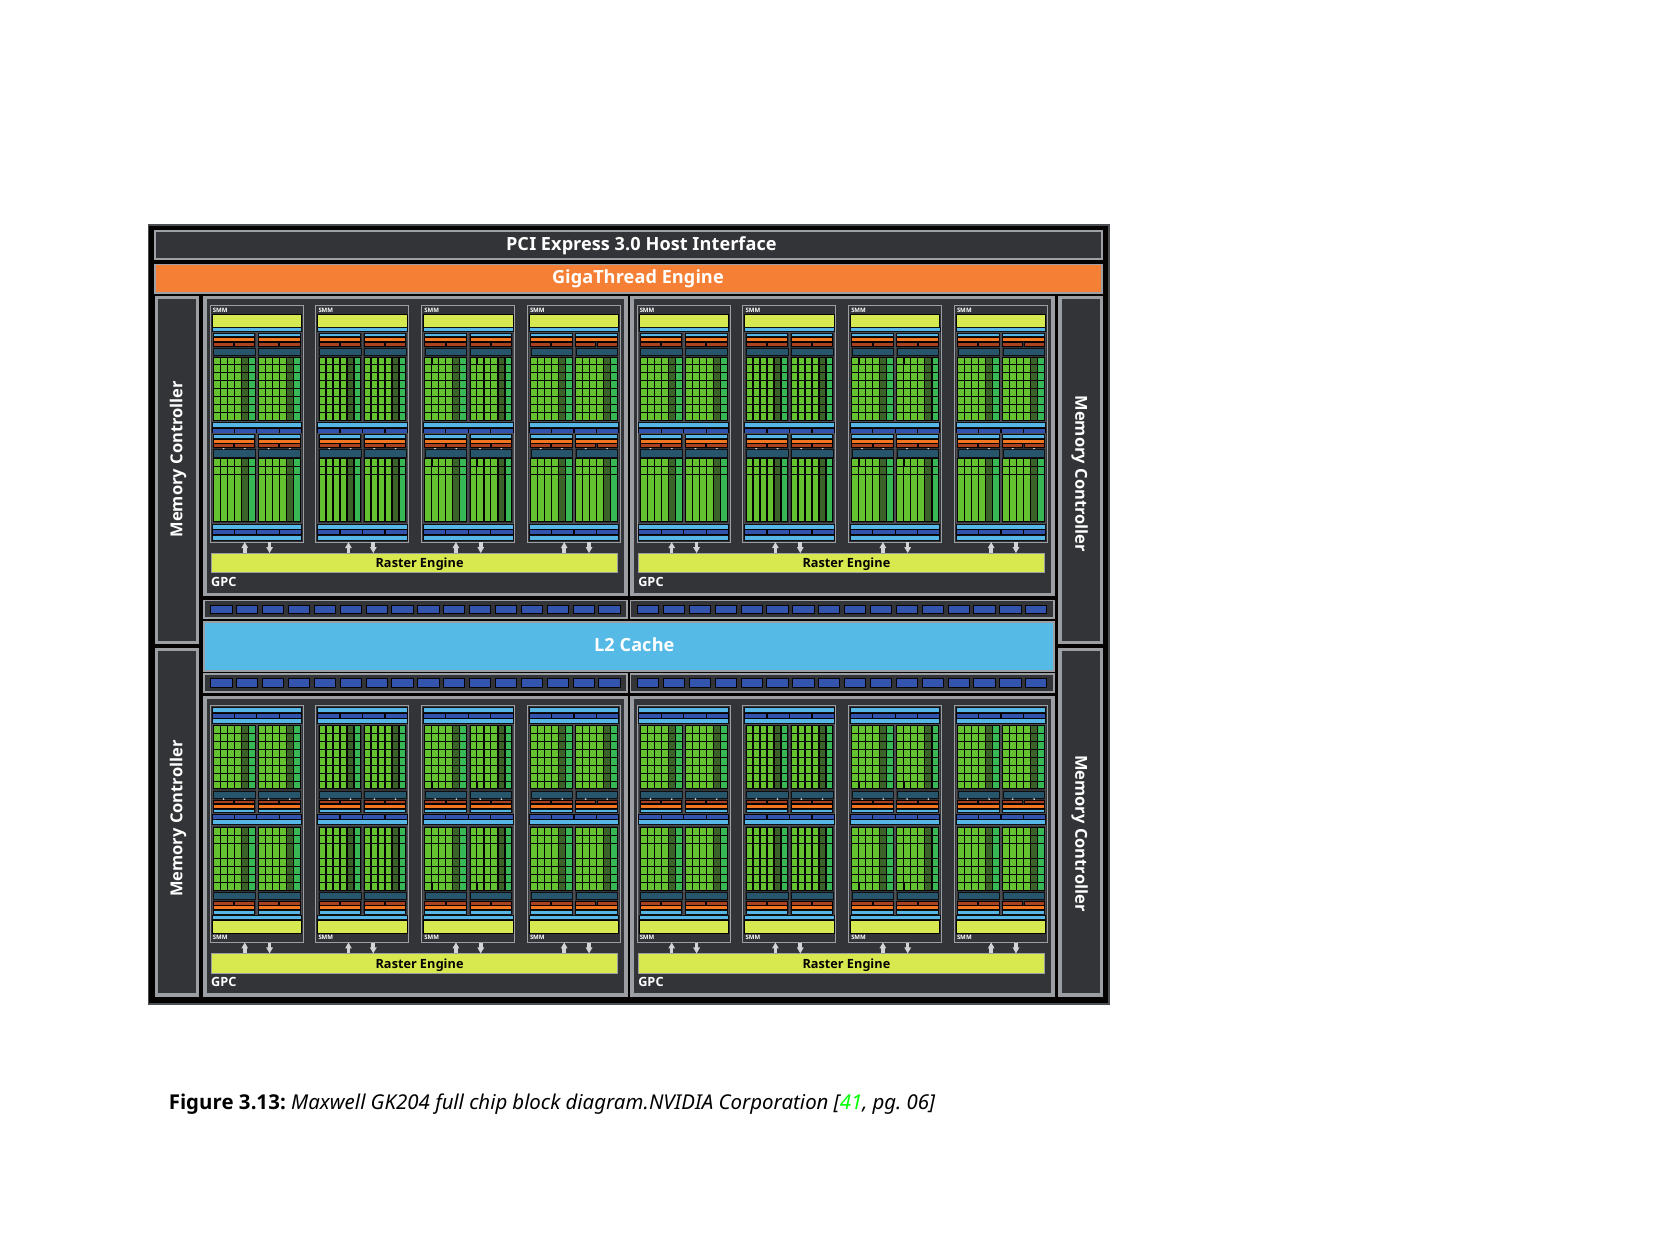

PCI Express 3.0 Host Interface
GigaThread Engine
SMM
SMM
SMM
SMM
SMM
SMM
SMM
SMM
Memory Controller
Memory Controller
Raster Engine
Raster Engine
GPC
GPC
L2 Cache
Memory Controller
Memory Controller
SMM
SMM
SMM
SMM
SMM
SMM
SMM
SMM
Raster Engine
Raster Engine
GPC
GPC
Figure 3.13: Maxwell GK204 full chip block diagram.NVIDIA Corporation [41, pg. 06]